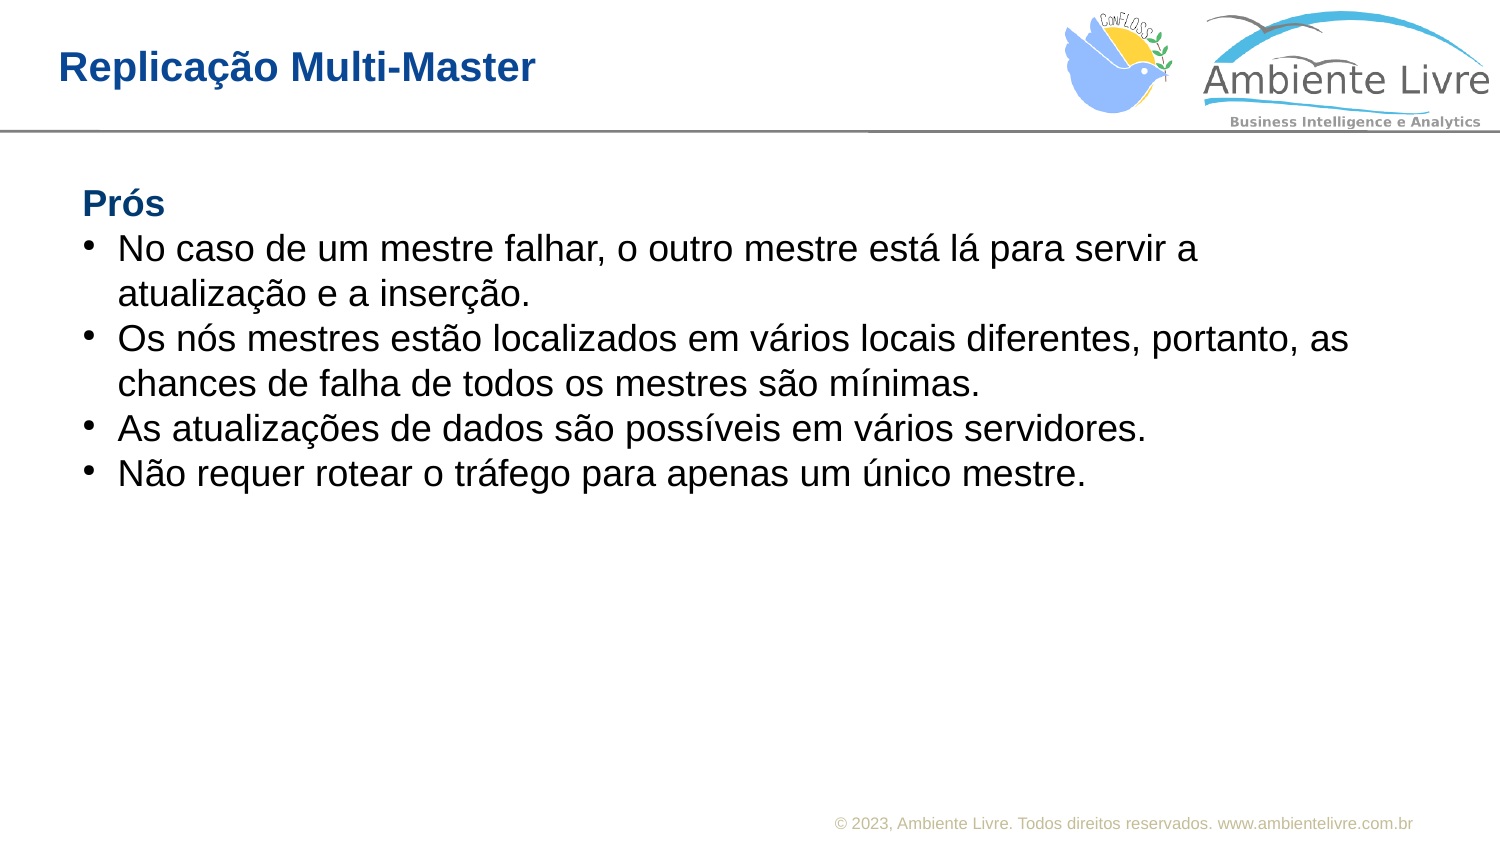

# Replicação Multi-Master
Prós
No caso de um mestre falhar, o outro mestre está lá para servir a atualização e a inserção.
Os nós mestres estão localizados em vários locais diferentes, portanto, as chances de falha de todos os mestres são mínimas.
As atualizações de dados são possíveis em vários servidores.
Não requer rotear o tráfego para apenas um único mestre.